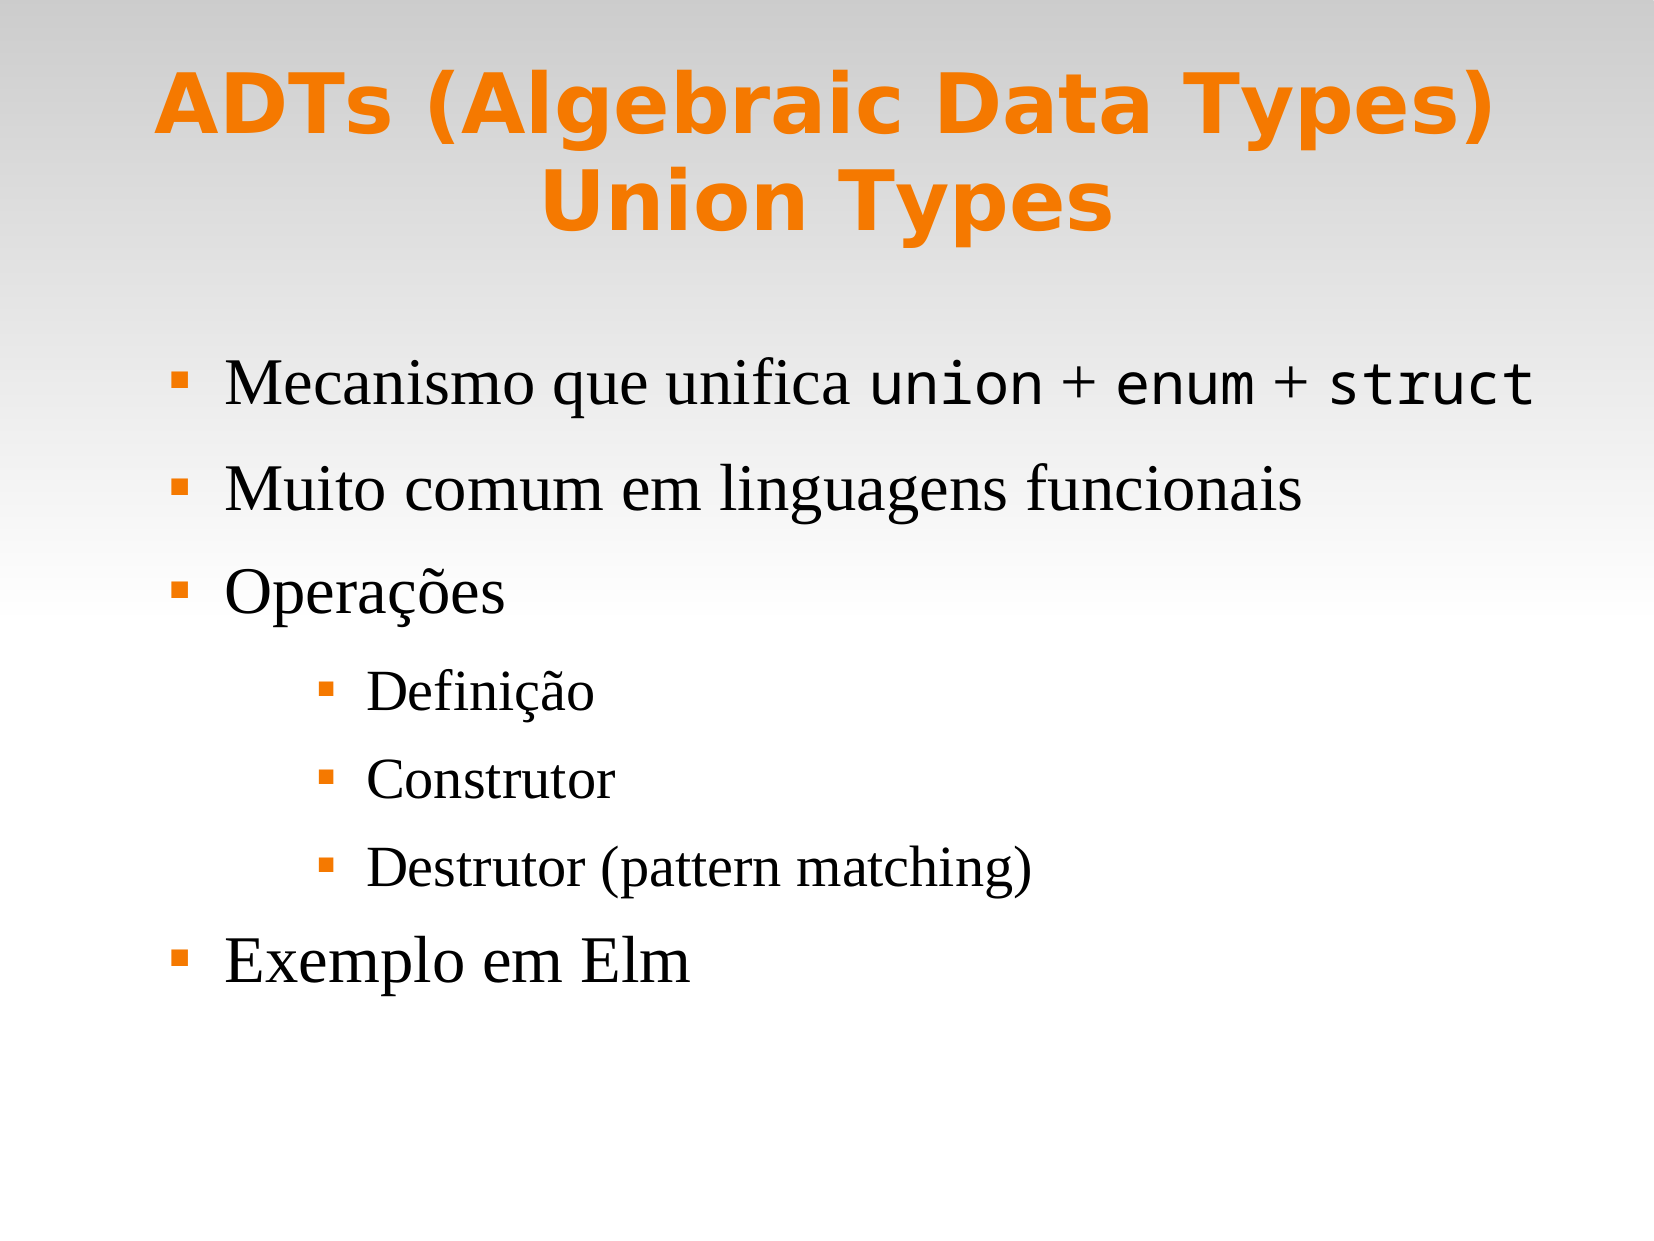

# ADTs (Algebraic Data Types) Union Types
Mecanismo que unifica union + enum + struct
Muito comum em linguagens funcionais
Operações
Definição
Construtor
Destrutor (pattern matching)
Exemplo em Elm